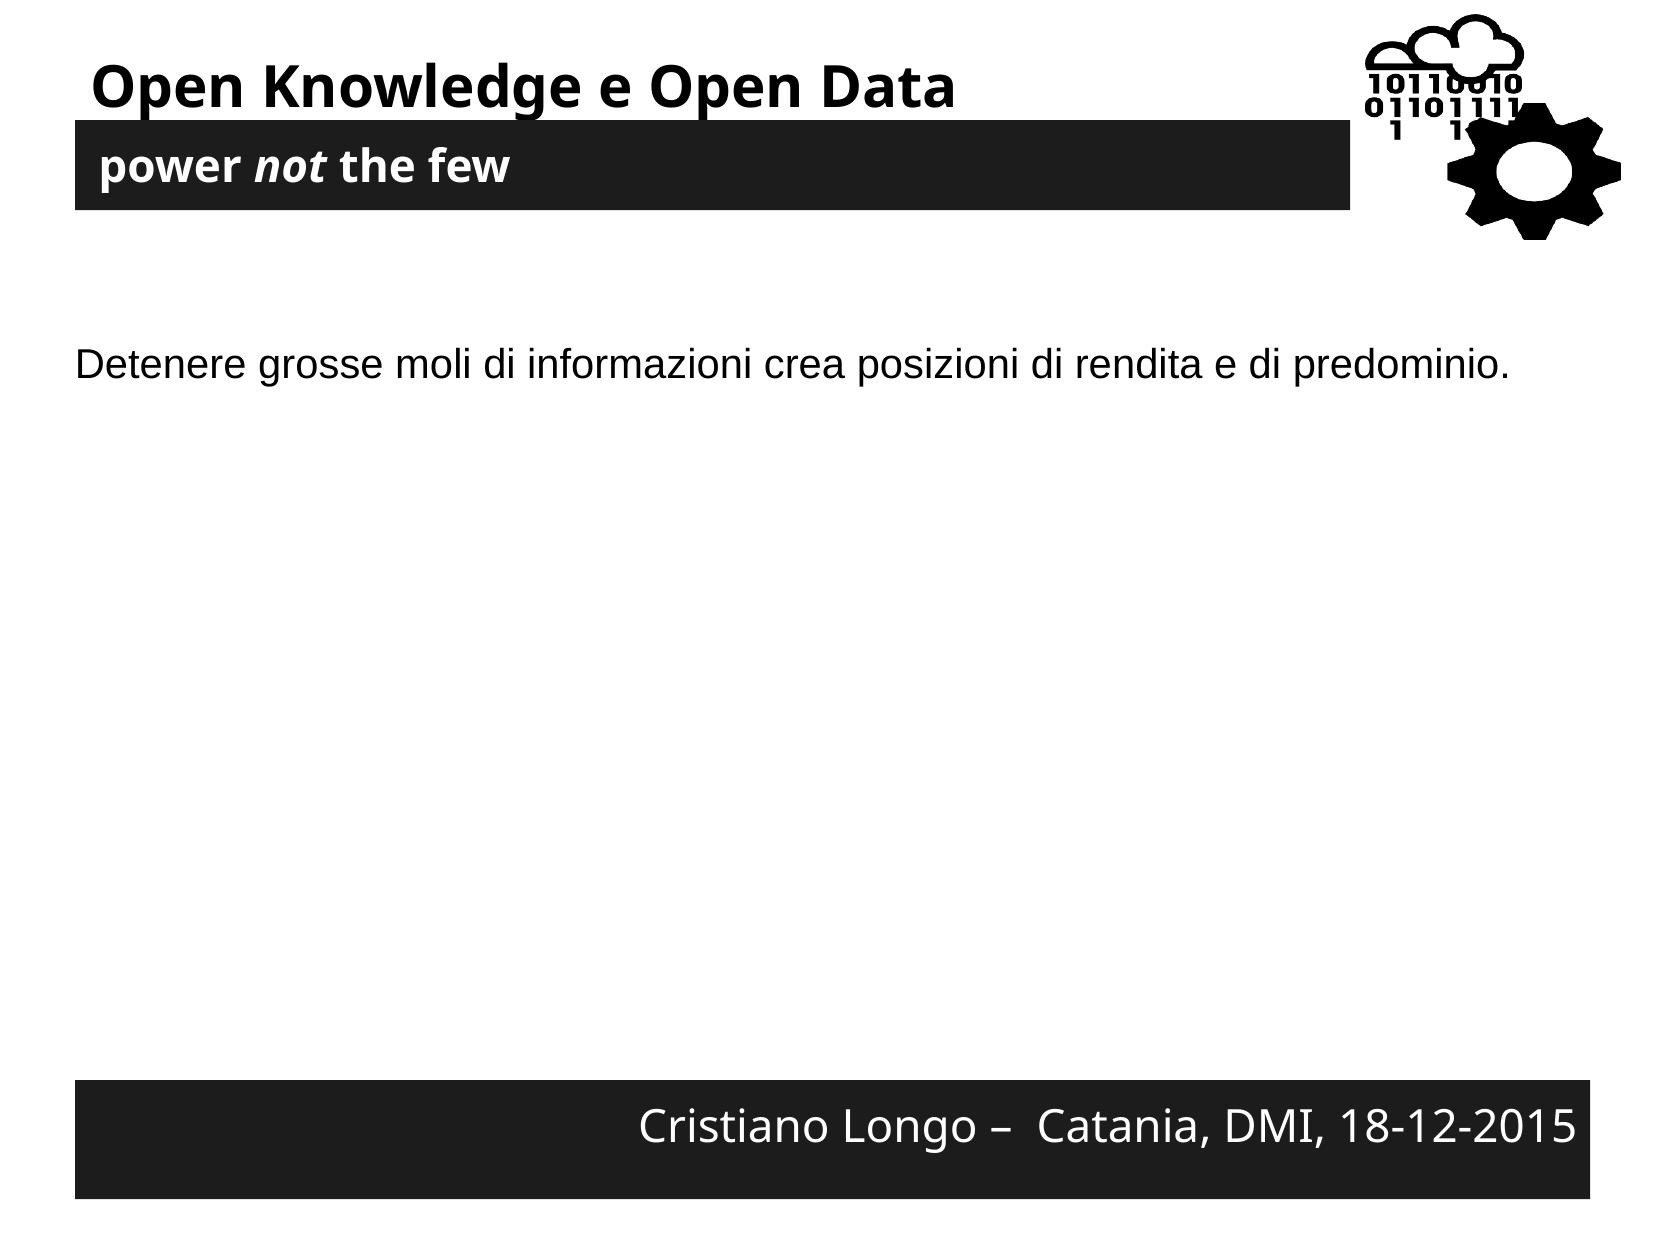

# Open Knowledge e Open Data
 power not the few
Detenere grosse moli di informazioni crea posizioni di rendita e di predominio.
 Cristiano Longo – Catania, DMI, 18-12-2015